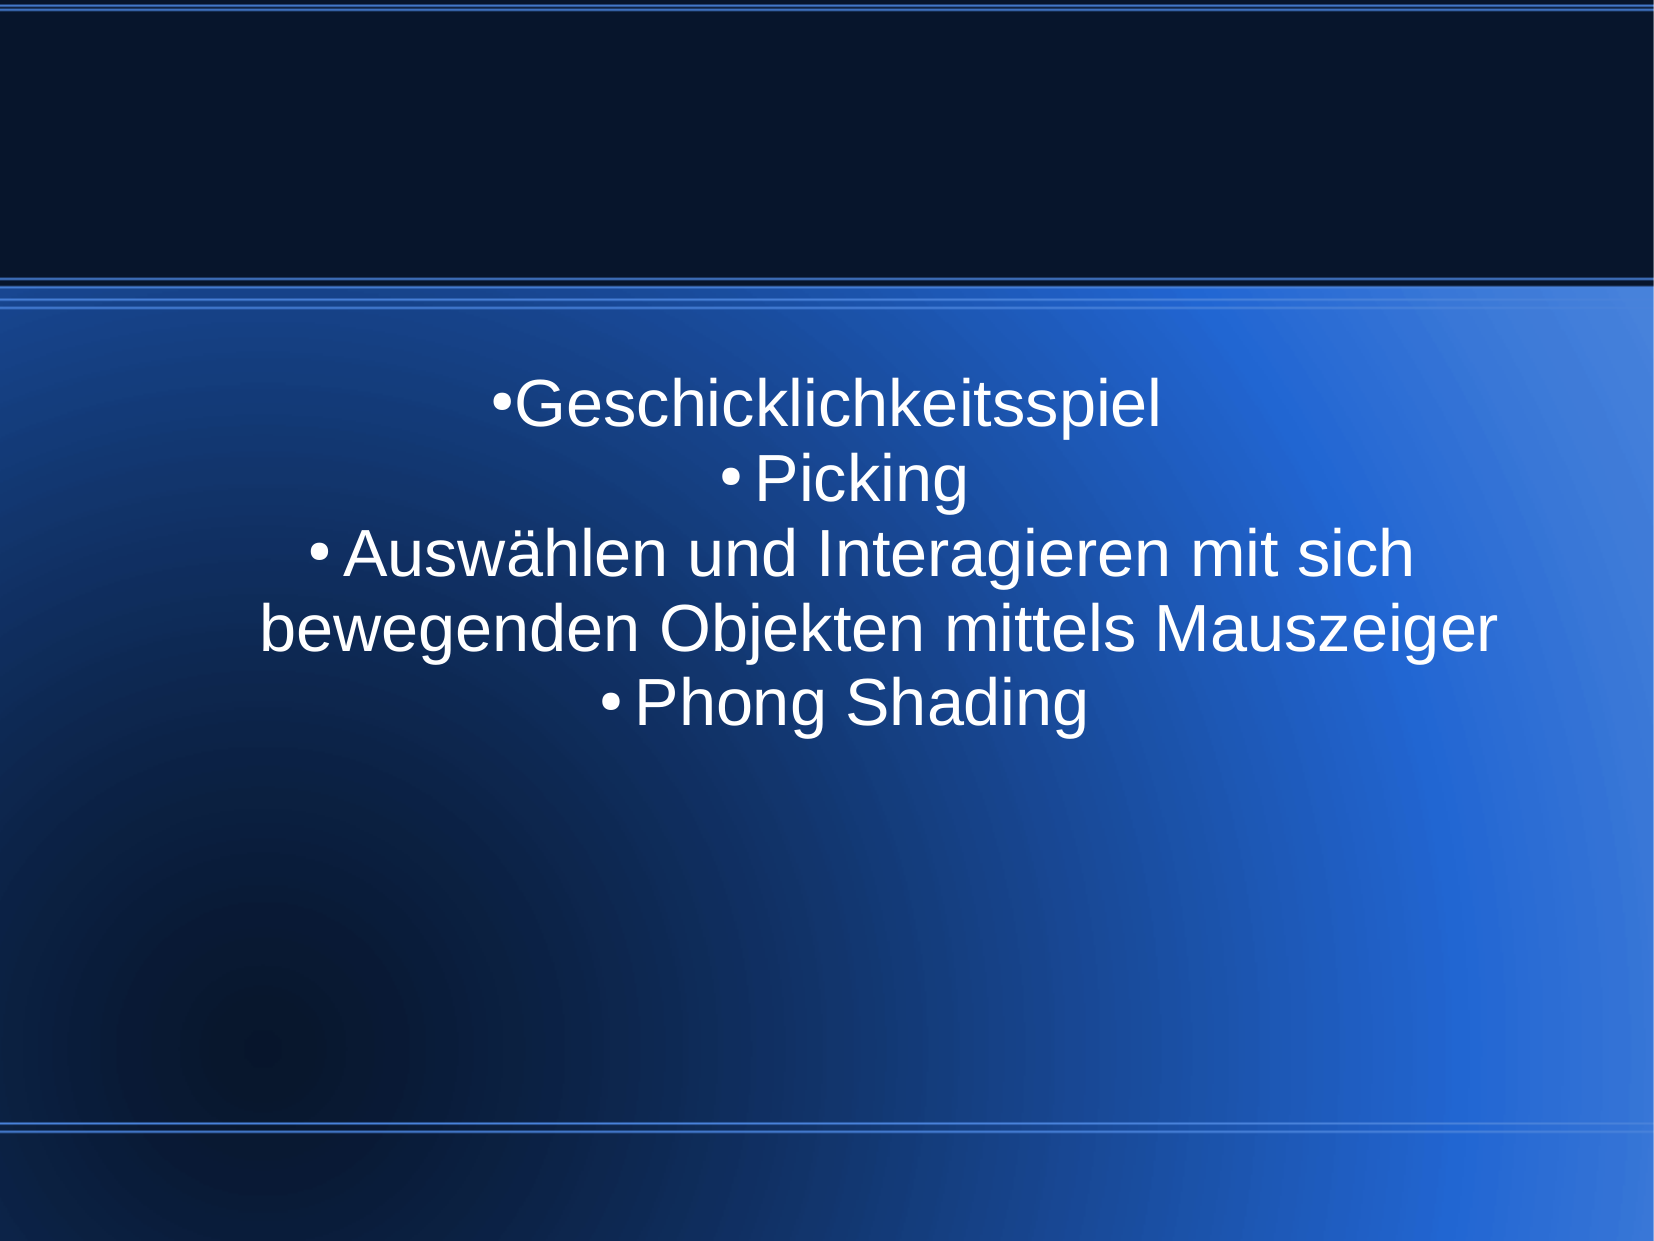

# Geschicklichkeitsspiel
Picking
Auswählen und Interagieren mit sich bewegenden Objekten mittels Mauszeiger
Phong Shading